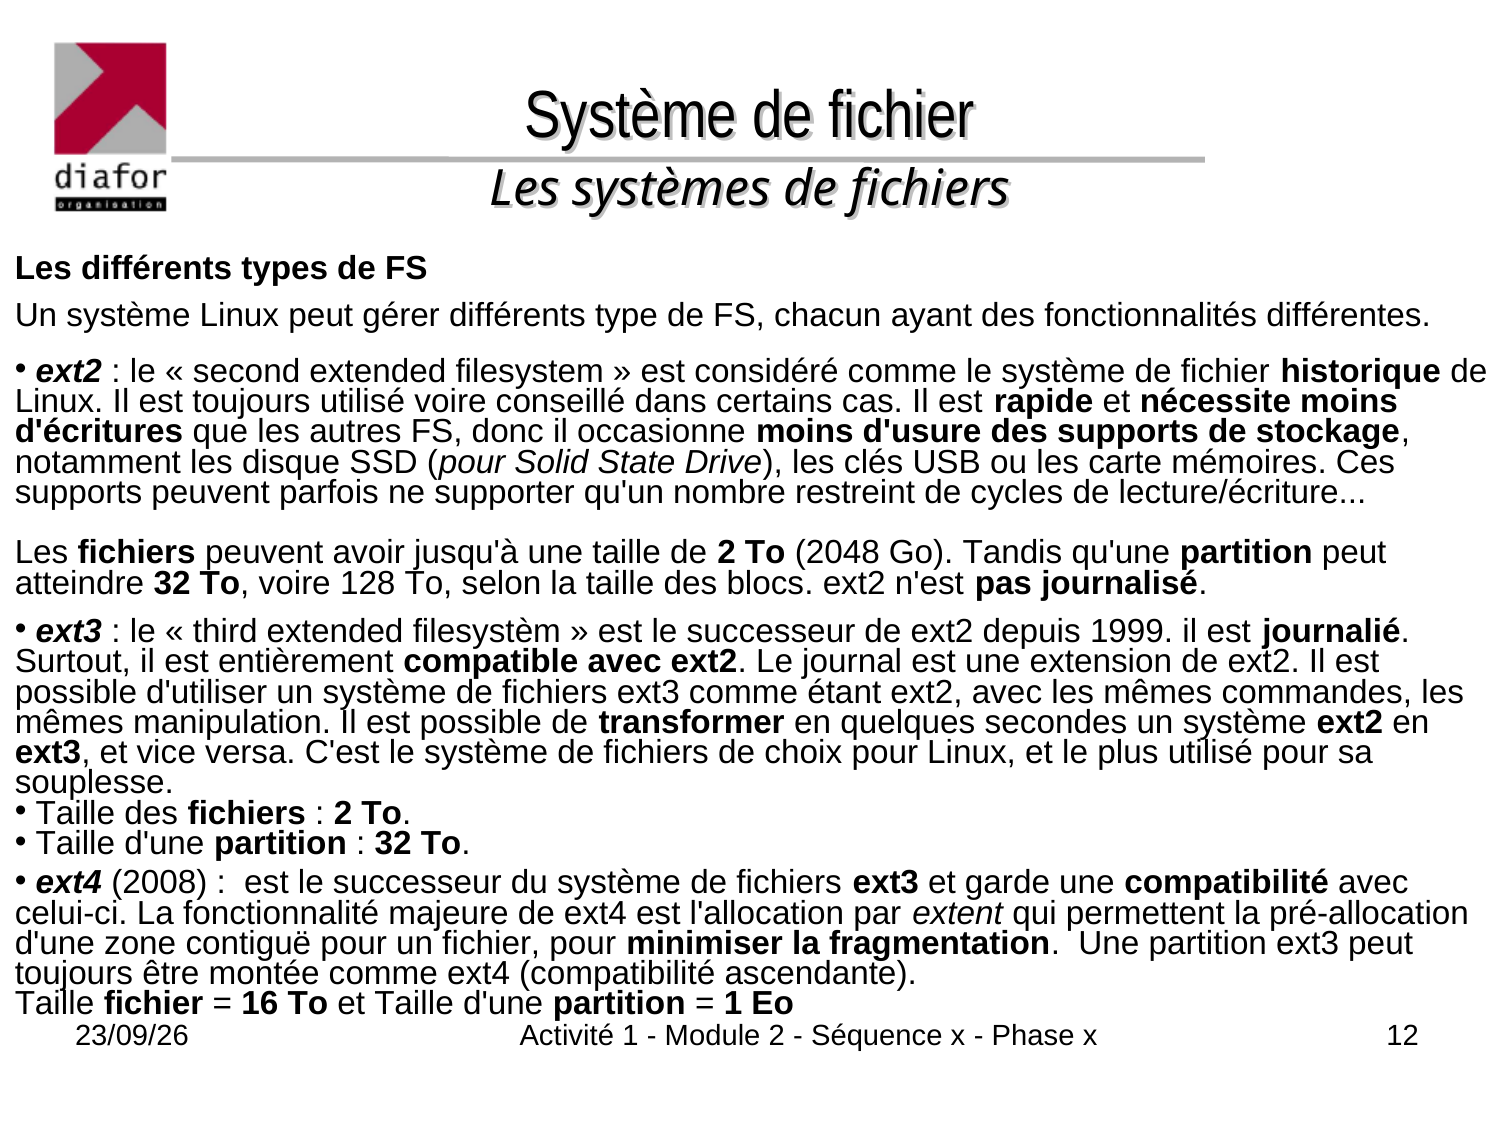

# Système de fichier Les systèmes de fichiers
Les différents types de FS
Un système Linux peut gérer différents type de FS, chacun ayant des fonctionnalités différentes.
 ext2 : le « second extended filesystem » est considéré comme le système de fichier historique de
Linux. Il est toujours utilisé voire conseillé dans certains cas. Il est rapide et nécessite moins
d'écritures que les autres FS, donc il occasionne moins d'usure des supports de stockage,
notamment les disque SSD (pour Solid State Drive), les clés USB ou les carte mémoires. Ces
supports peuvent parfois ne supporter qu'un nombre restreint de cycles de lecture/écriture...
Les fichiers peuvent avoir jusqu'à une taille de 2 To (2048 Go). Tandis qu'une partition peut
atteindre 32 To, voire 128 To, selon la taille des blocs. ext2 n'est pas journalisé.
 ext3 : le « third extended filesystèm » est le successeur de ext2 depuis 1999. il est journalié.
Surtout, il est entièrement compatible avec ext2. Le journal est une extension de ext2. Il est
possible d'utiliser un système de fichiers ext3 comme étant ext2, avec les mêmes commandes, les
mêmes manipulation. Il est possible de transformer en quelques secondes un système ext2 en
ext3, et vice versa. C'est le système de fichiers de choix pour Linux, et le plus utilisé pour sa
souplesse.
 Taille des fichiers : 2 To.
 Taille d'une partition : 32 To.
 ext4 (2008) : est le successeur du système de fichiers ext3 et garde une compatibilité avec celui-ci. La fonctionnalité majeure de ext4 est l'allocation par extent qui permettent la pré-allocation d'une zone contiguë pour un fichier, pour minimiser la fragmentation. Une partition ext3 peut toujours être montée comme ext4 (compatibilité ascendante).
Taille fichier = 16 To et Taille d'une partition = 1 Eo
Activité 1 - Module 2 - Séquence x - Phase x
12